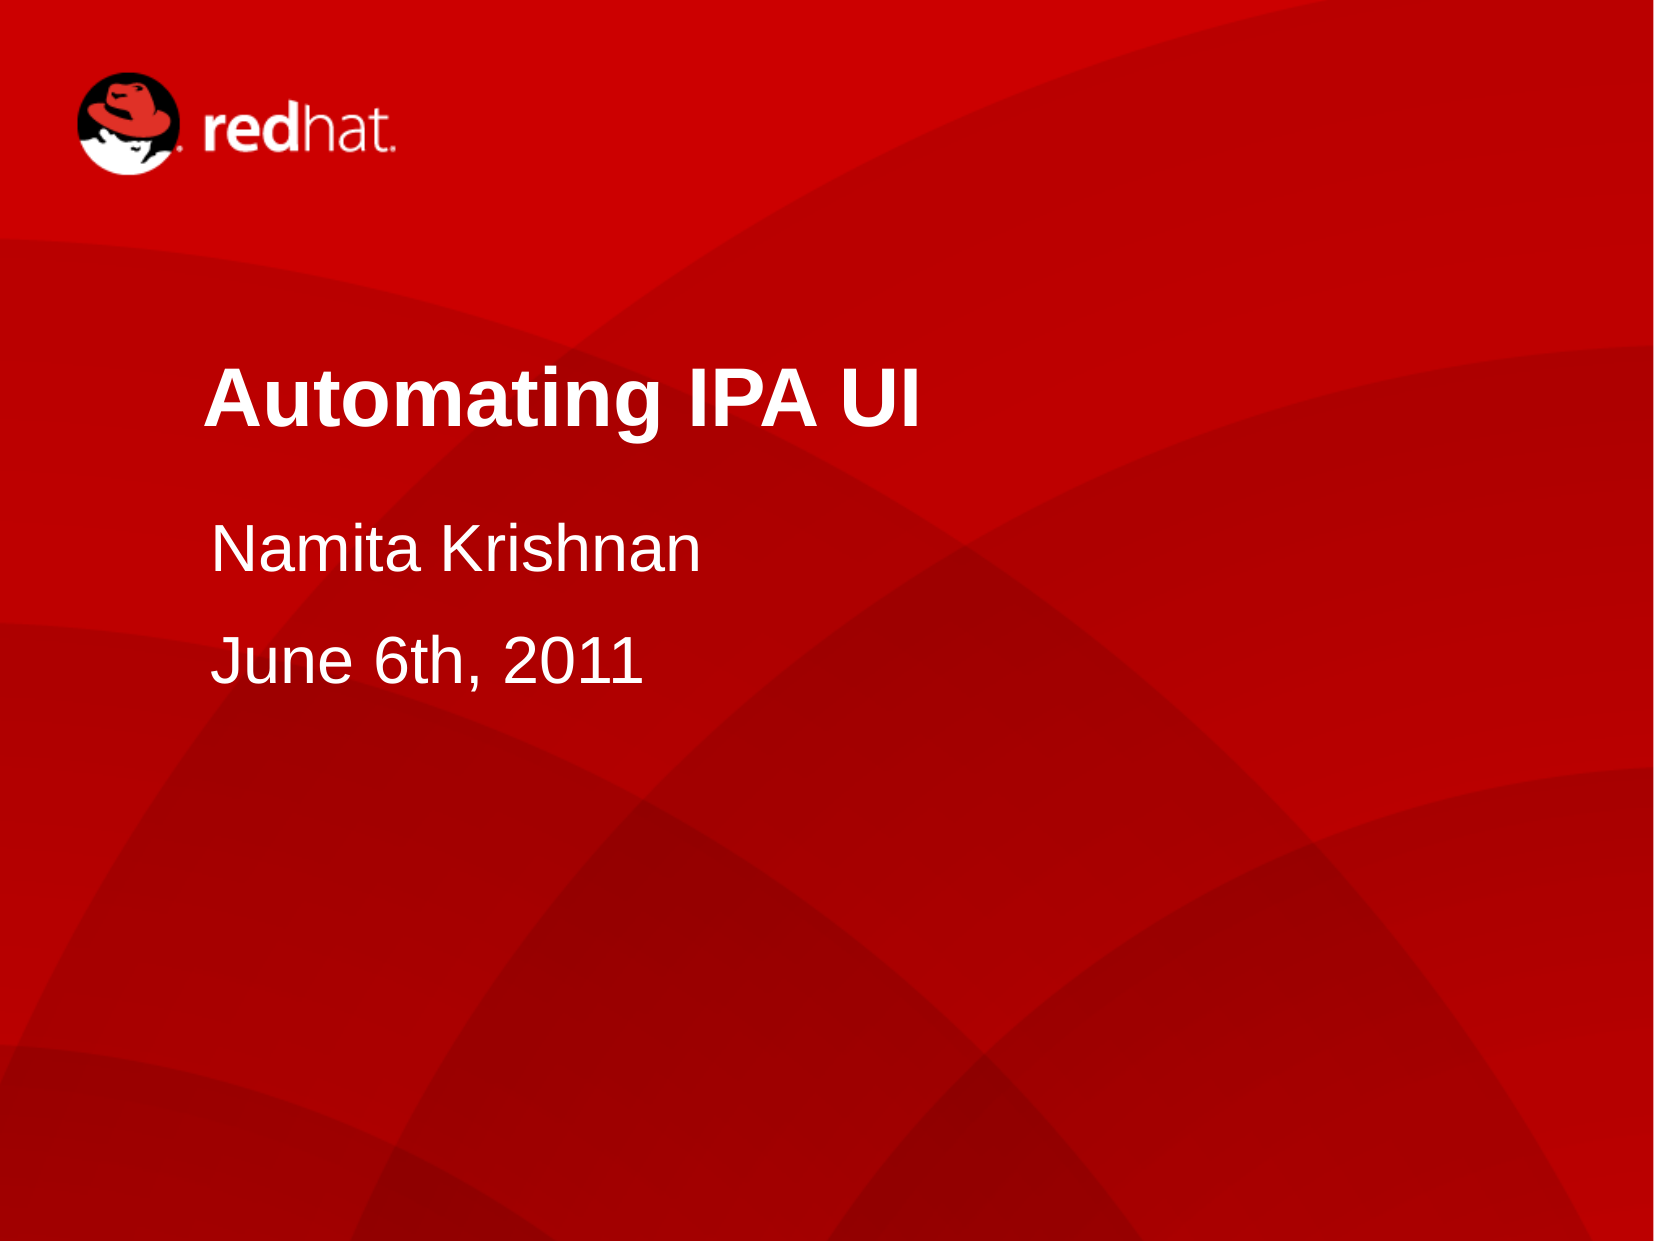

Automating IPA UI
Namita Krishnan
June 6th, 2011